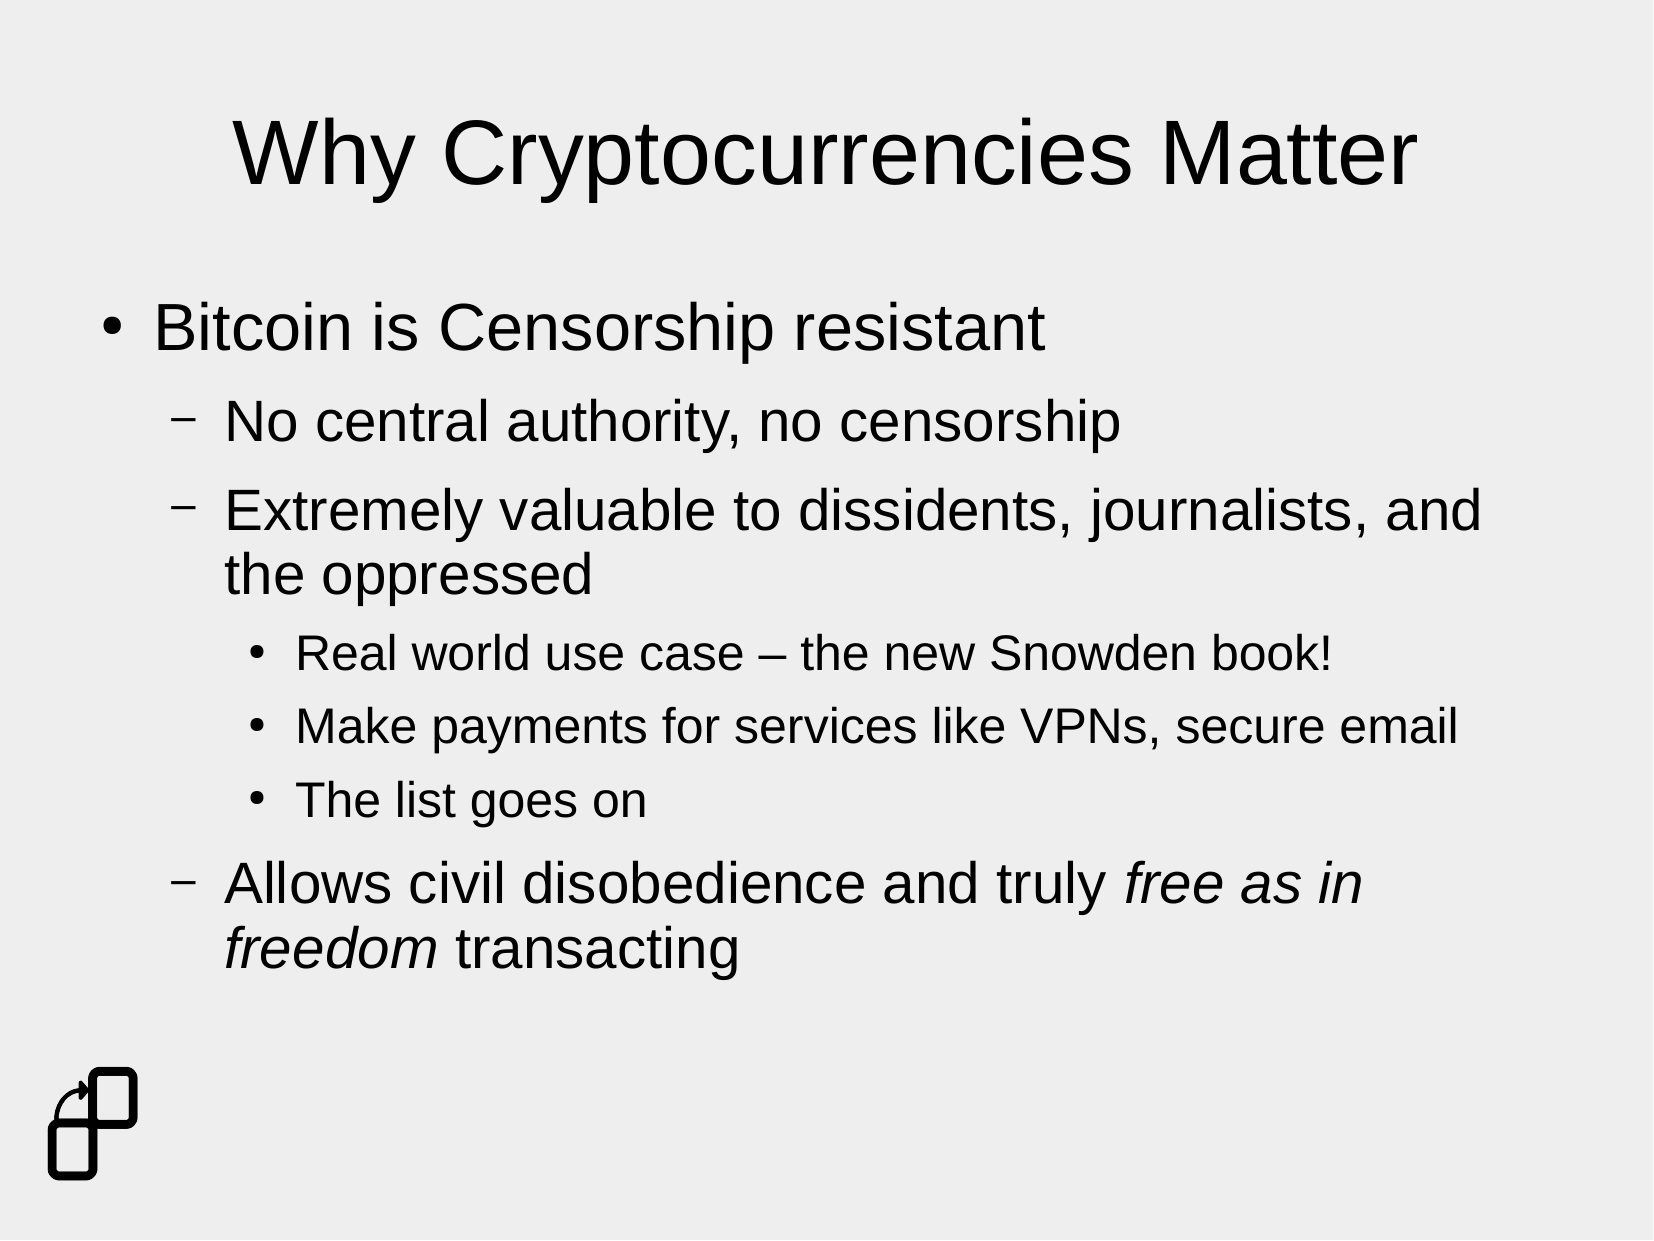

# Why Cryptocurrencies Matter
Bitcoin is Censorship resistant
No central authority, no censorship
Extremely valuable to dissidents, journalists, and the oppressed
Real world use case – the new Snowden book!
Make payments for services like VPNs, secure email
The list goes on
Allows civil disobedience and truly free as in freedom transacting